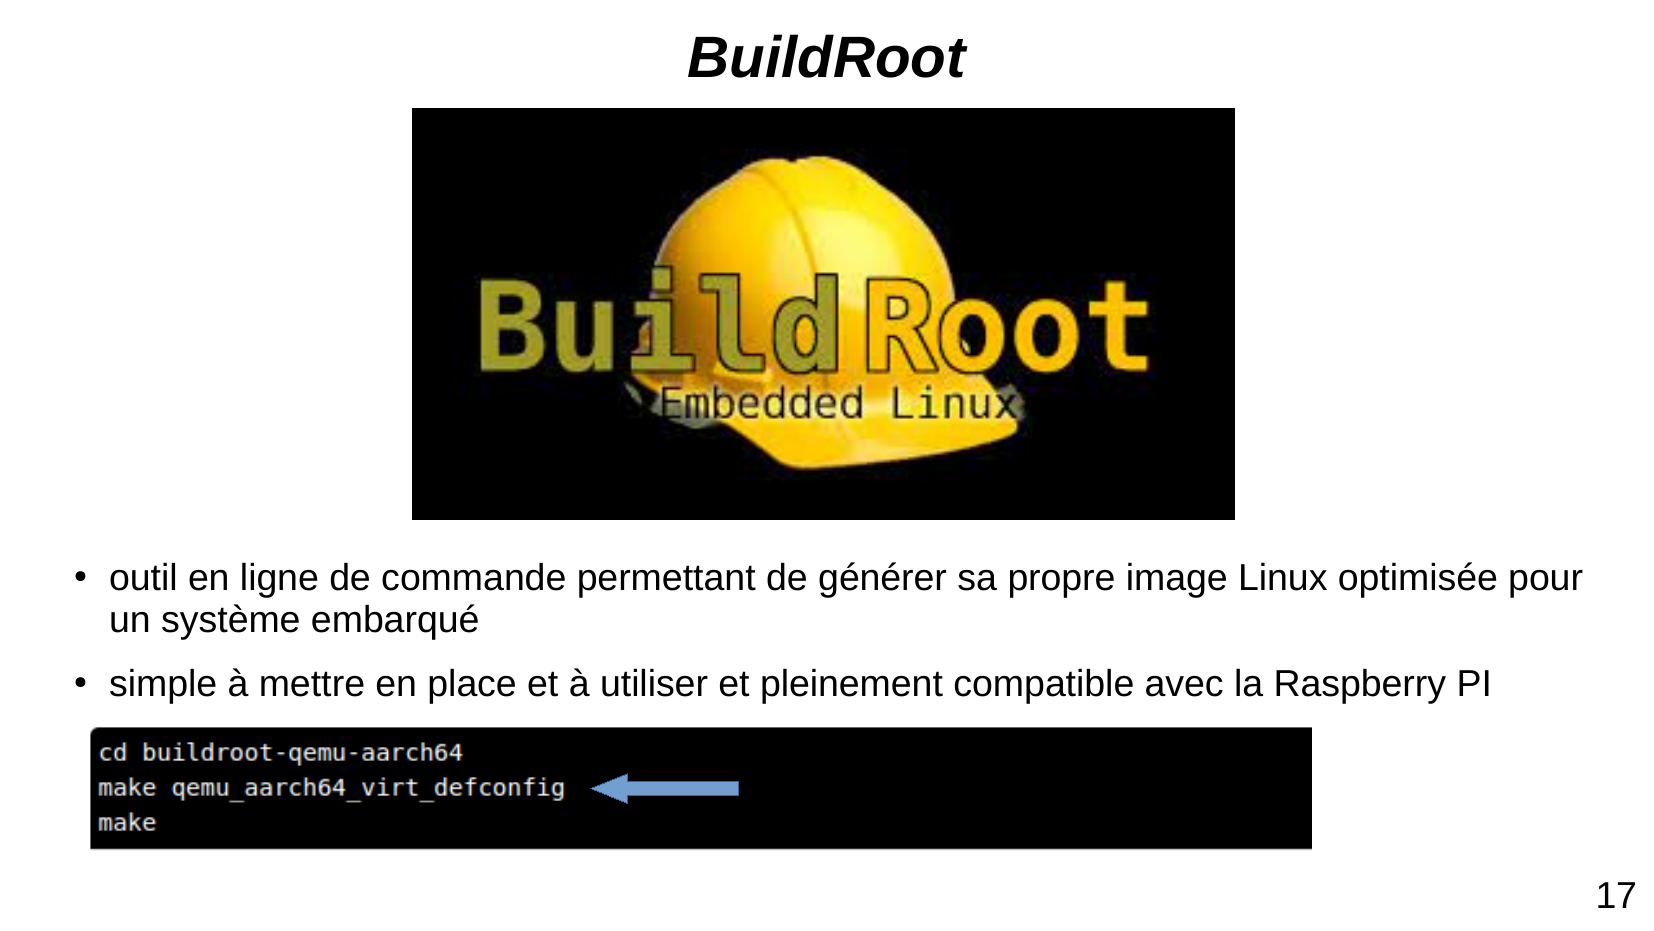

BuildRoot
outil en ligne de commande permettant de générer sa propre image Linux optimisée pour un système embarqué
simple à mettre en place et à utiliser et pleinement compatible avec la Raspberry PI